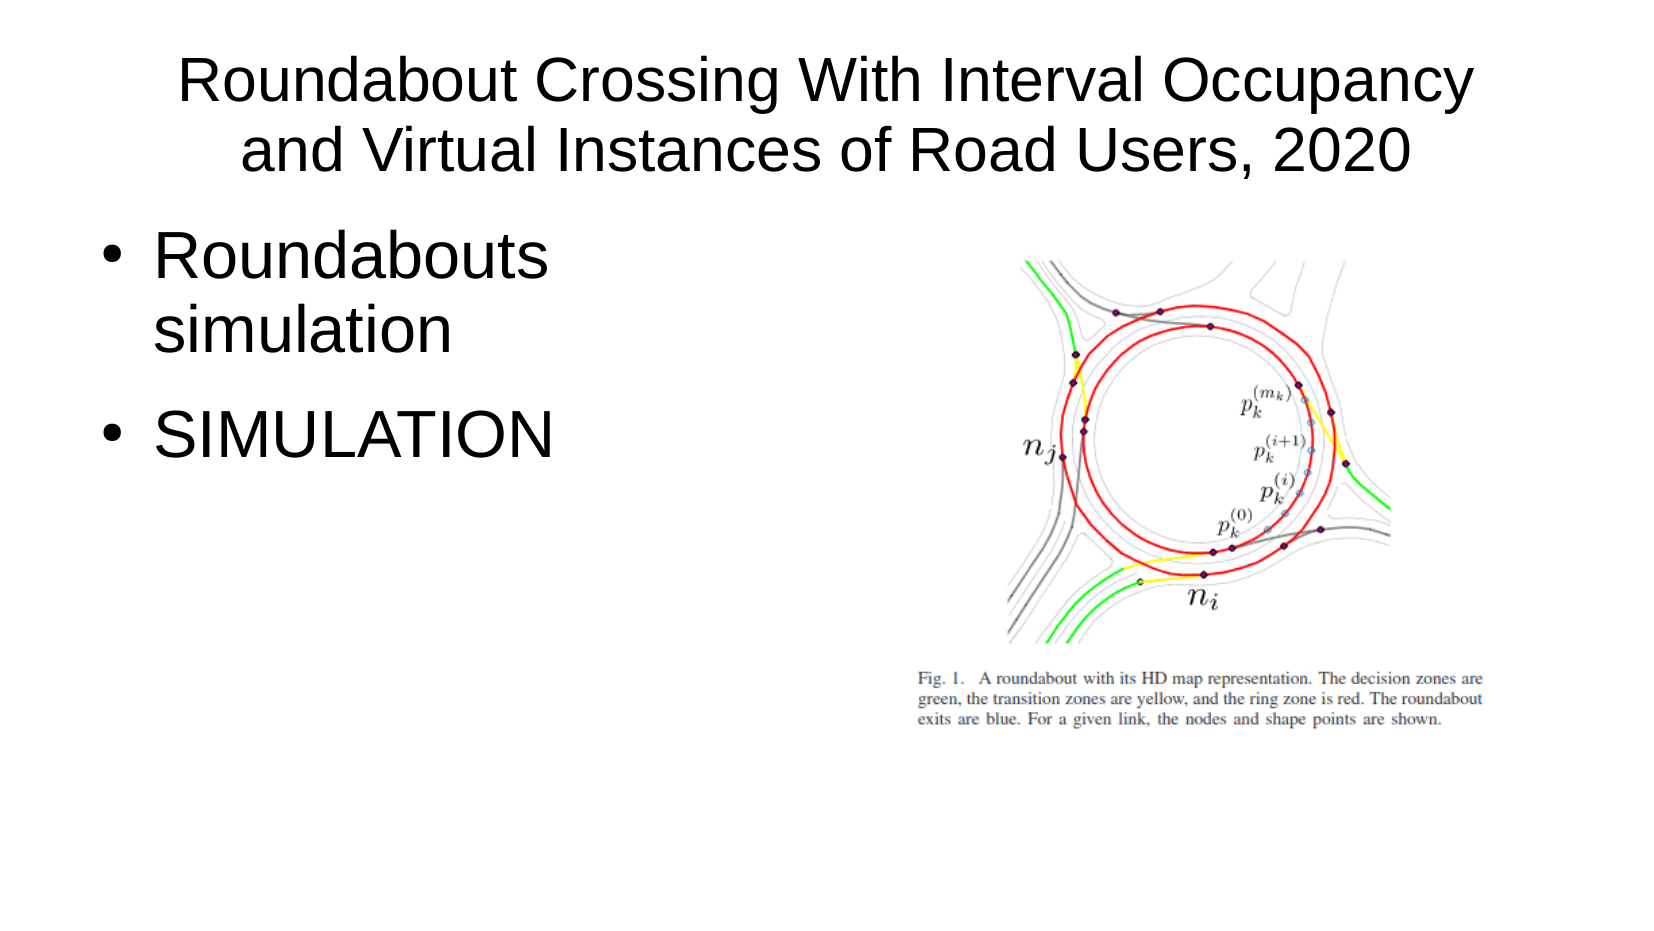

# Roundabout Crossing With Interval Occupancy and Virtual Instances of Road Users, 2020
Roundabouts simulation
SIMULATION